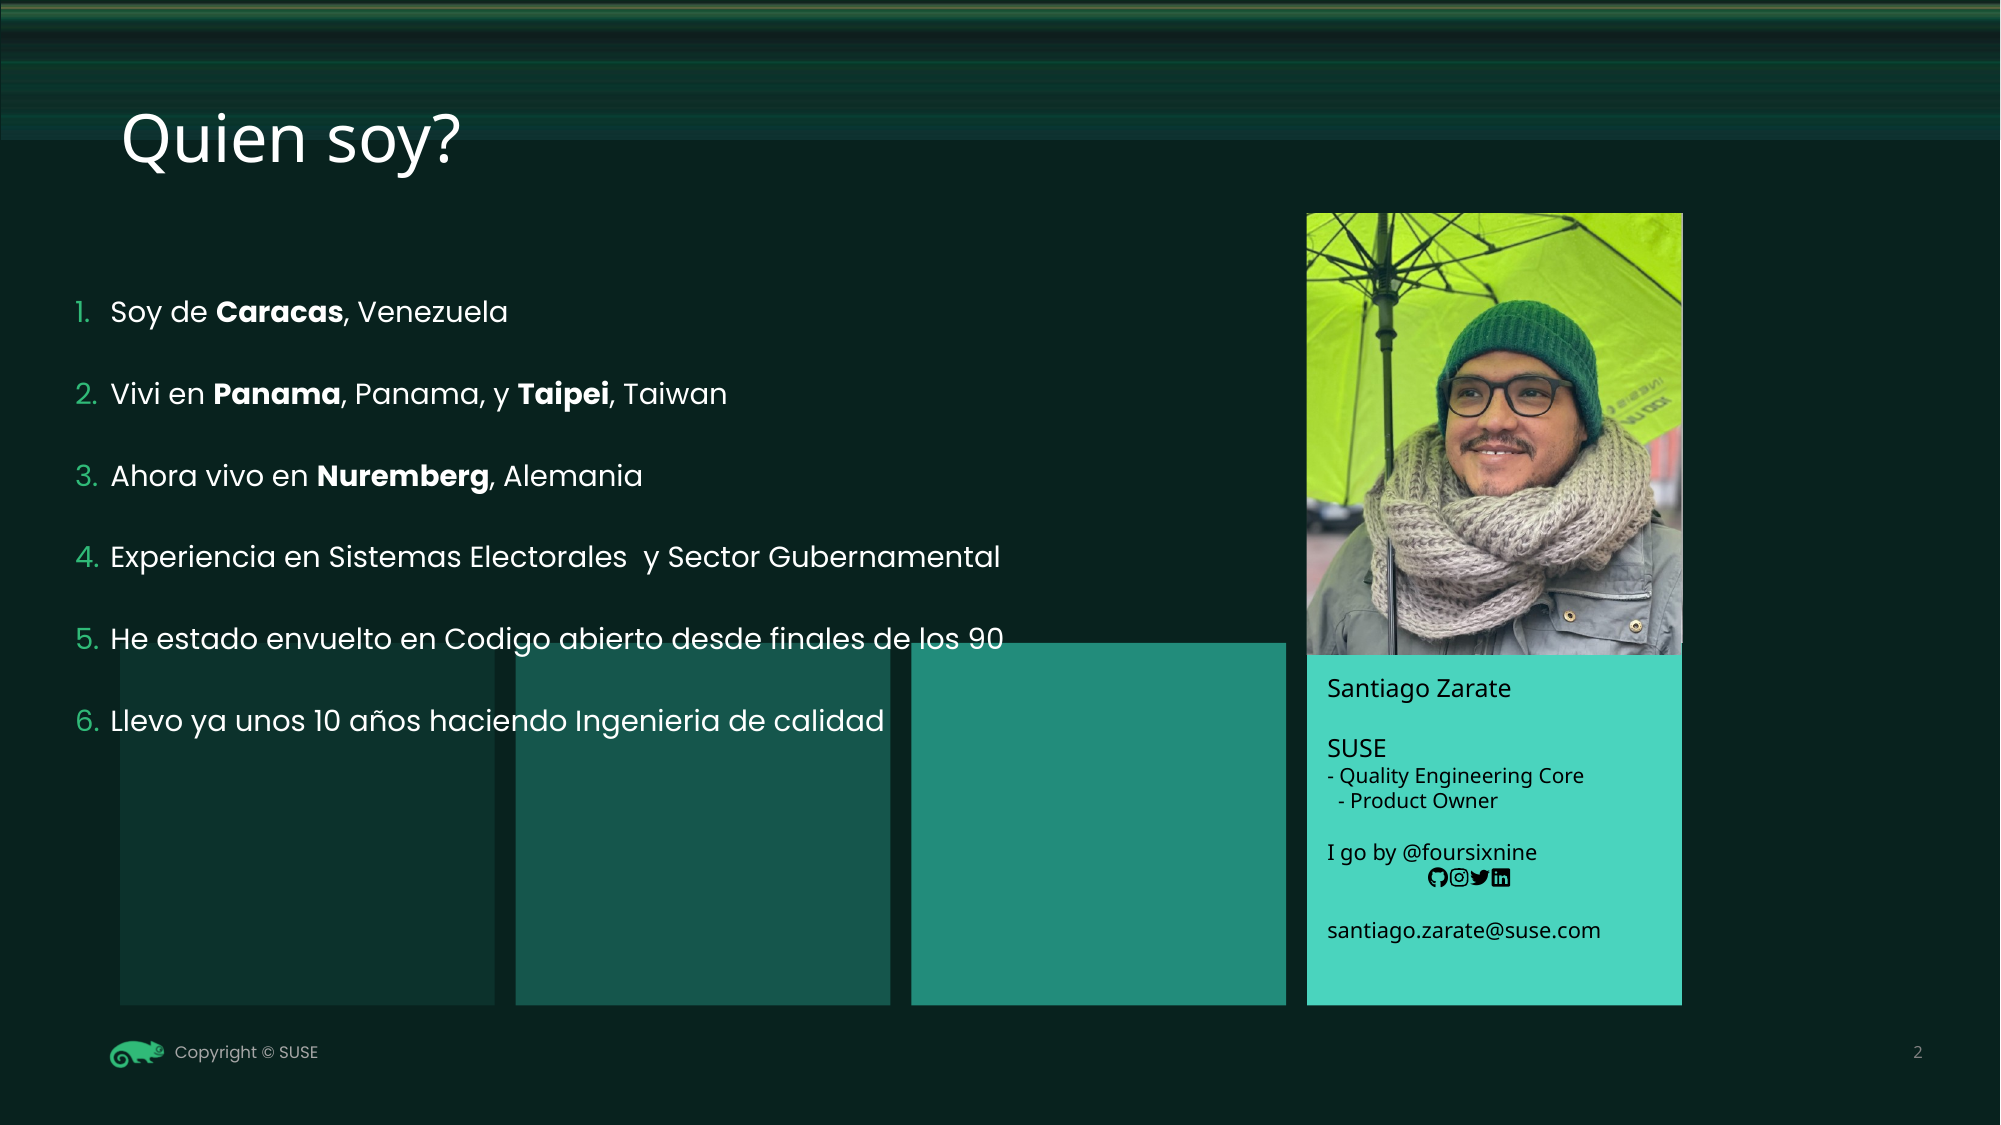

Quien soy?
Soy de Caracas, Venezuela
Vivi en Panama, Panama, y Taipei, Taiwan
Ahora vivo en Nuremberg, Alemania
Experiencia en Sistemas Electorales y Sector Gubernamental
He estado envuelto en Codigo abierto desde finales de los 90
Llevo ya unos 10 años haciendo Ingenieria de calidad
# Santiago Zarate
SUSE
- Quality Engineering Core
 - Product Owner
I go by @foursixnine
santiago.zarate@suse.com